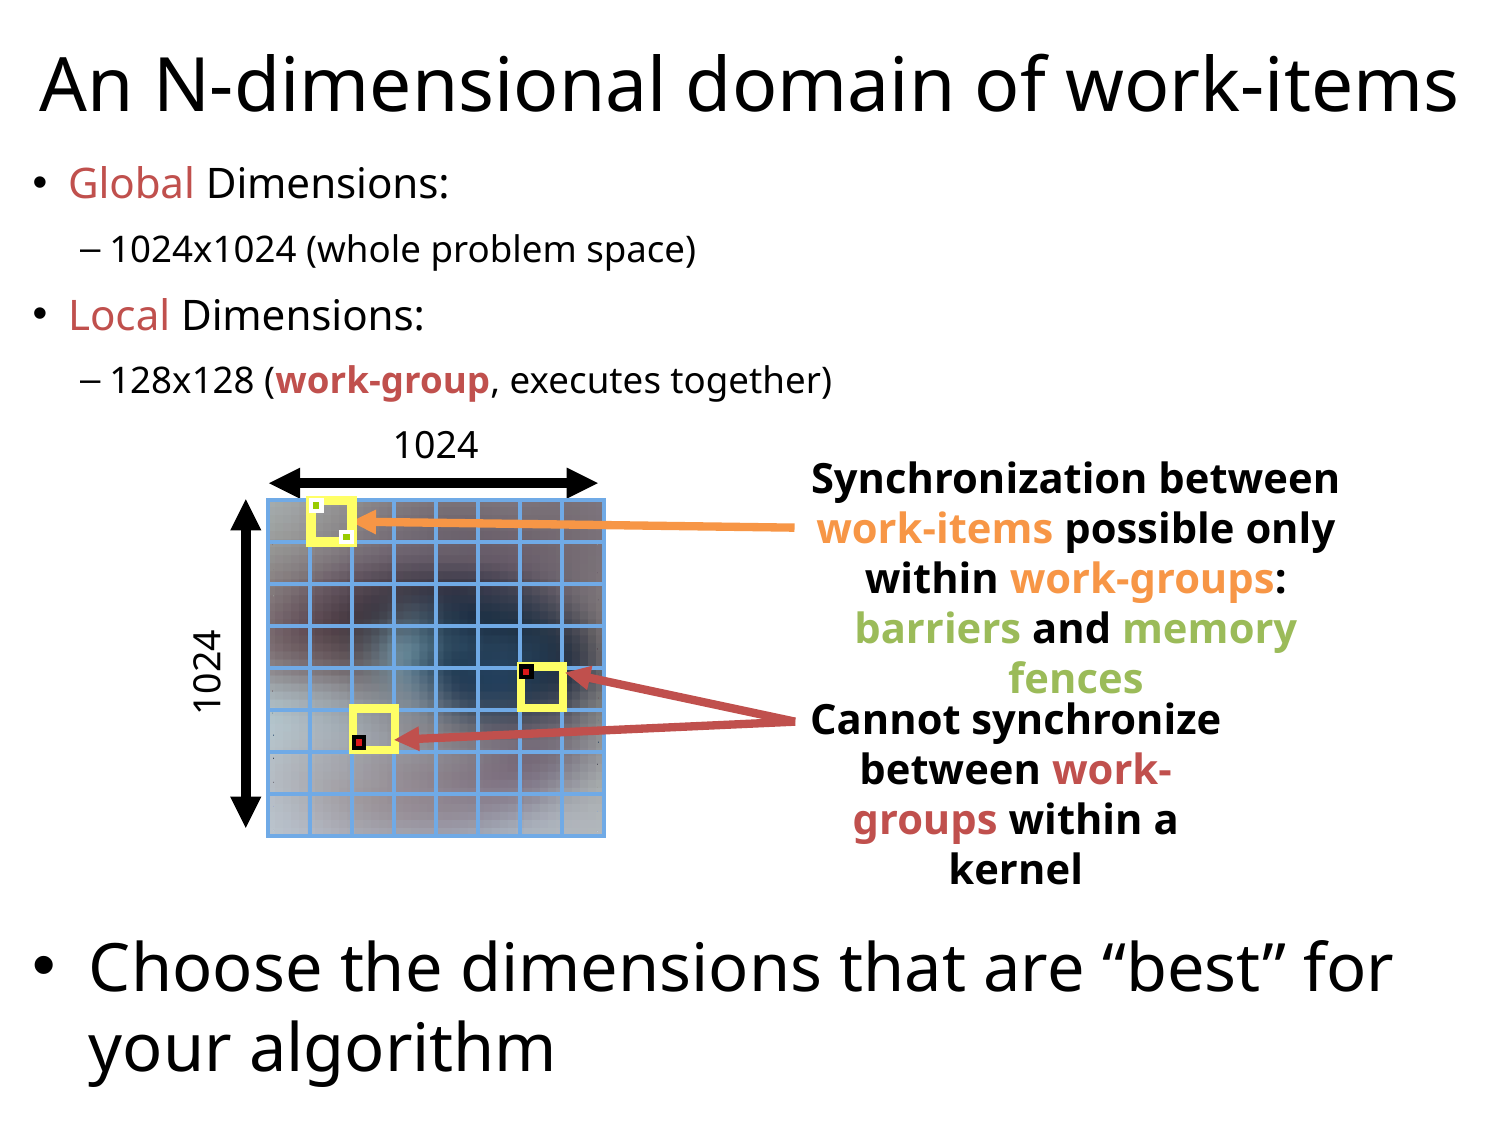

# An N-dimensional domain of work-items
Global Dimensions:
1024x1024 (whole problem space)
Local Dimensions:
128x128 (work-group, executes together)
1024
Synchronization between work-items possible only within work-groups:
barriers and memory fences
1024
Cannot synchronize between work-groups within a kernel
Choose the dimensions that are “best” for your algorithm